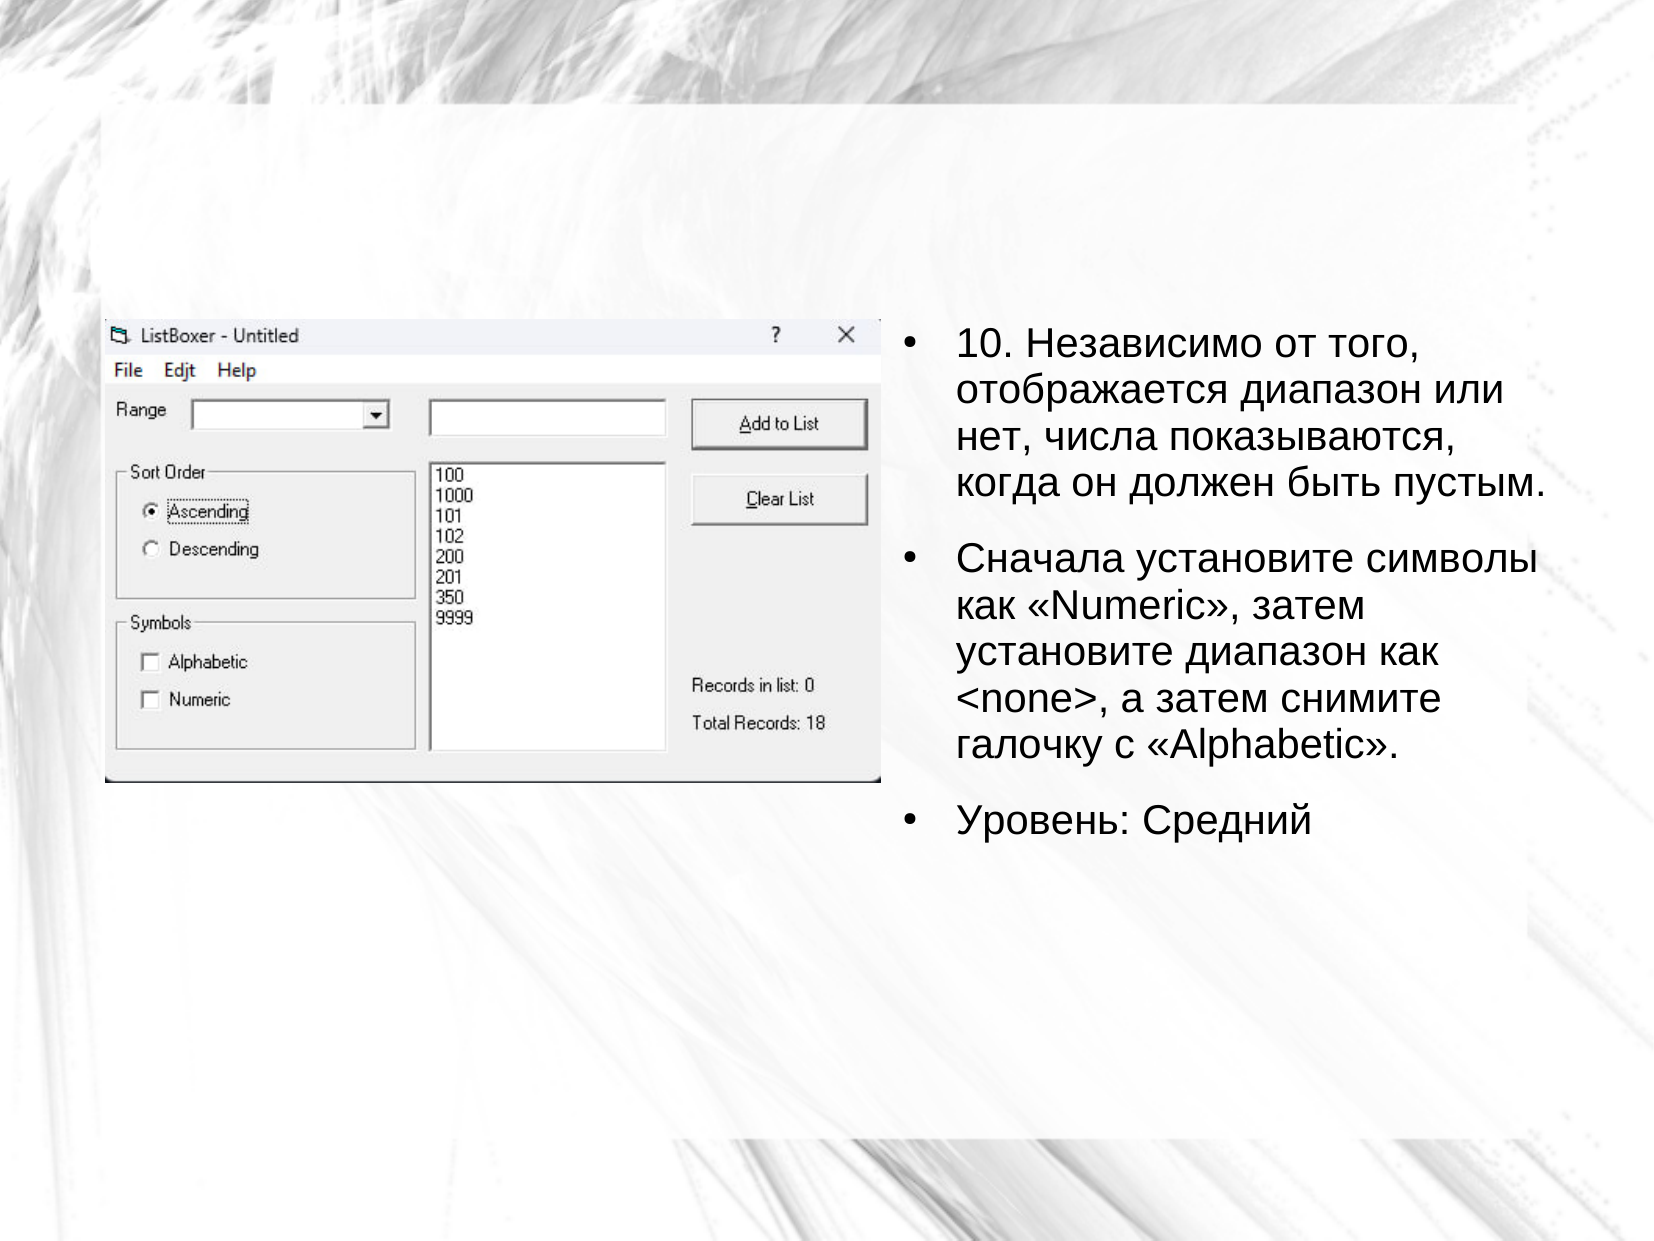

#
10. Независимо от того, отображается диапазон или нет, числа показываются, когда он должен быть пустым.
Сначала установите символы как «Numeric», затем установите диапазон как <none>, а затем снимите галочку с «Alphabetic».
Уровень: Средний